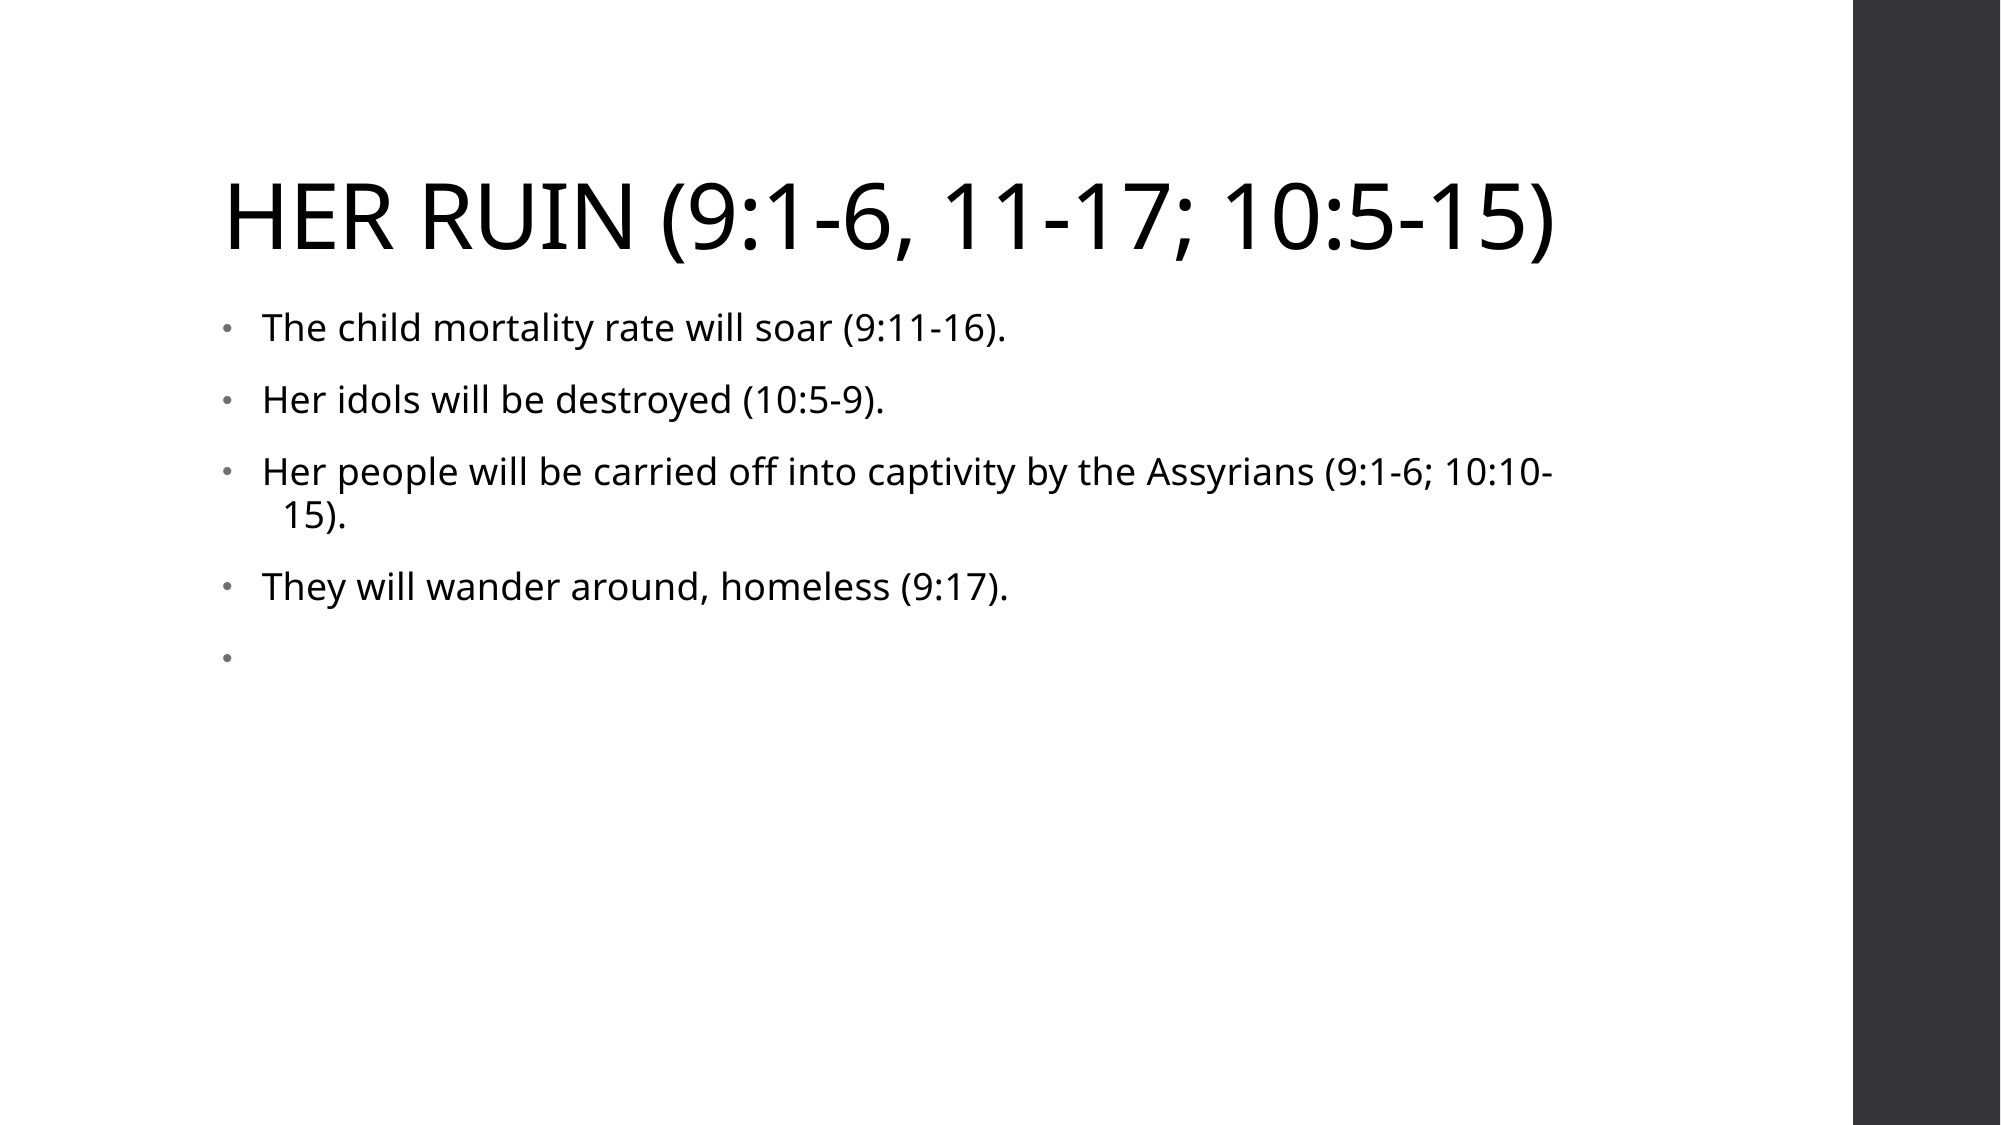

# HER RUIN (9:1-6, 11-17; 10:5-15)
 The child mortality rate will soar (9:11-16).
 Her idols will be destroyed (10:5-9).
 Her people will be carried off into captivity by the Assyrians (9:1-6; 10:10-15).
 They will wander around, homeless (9:17).